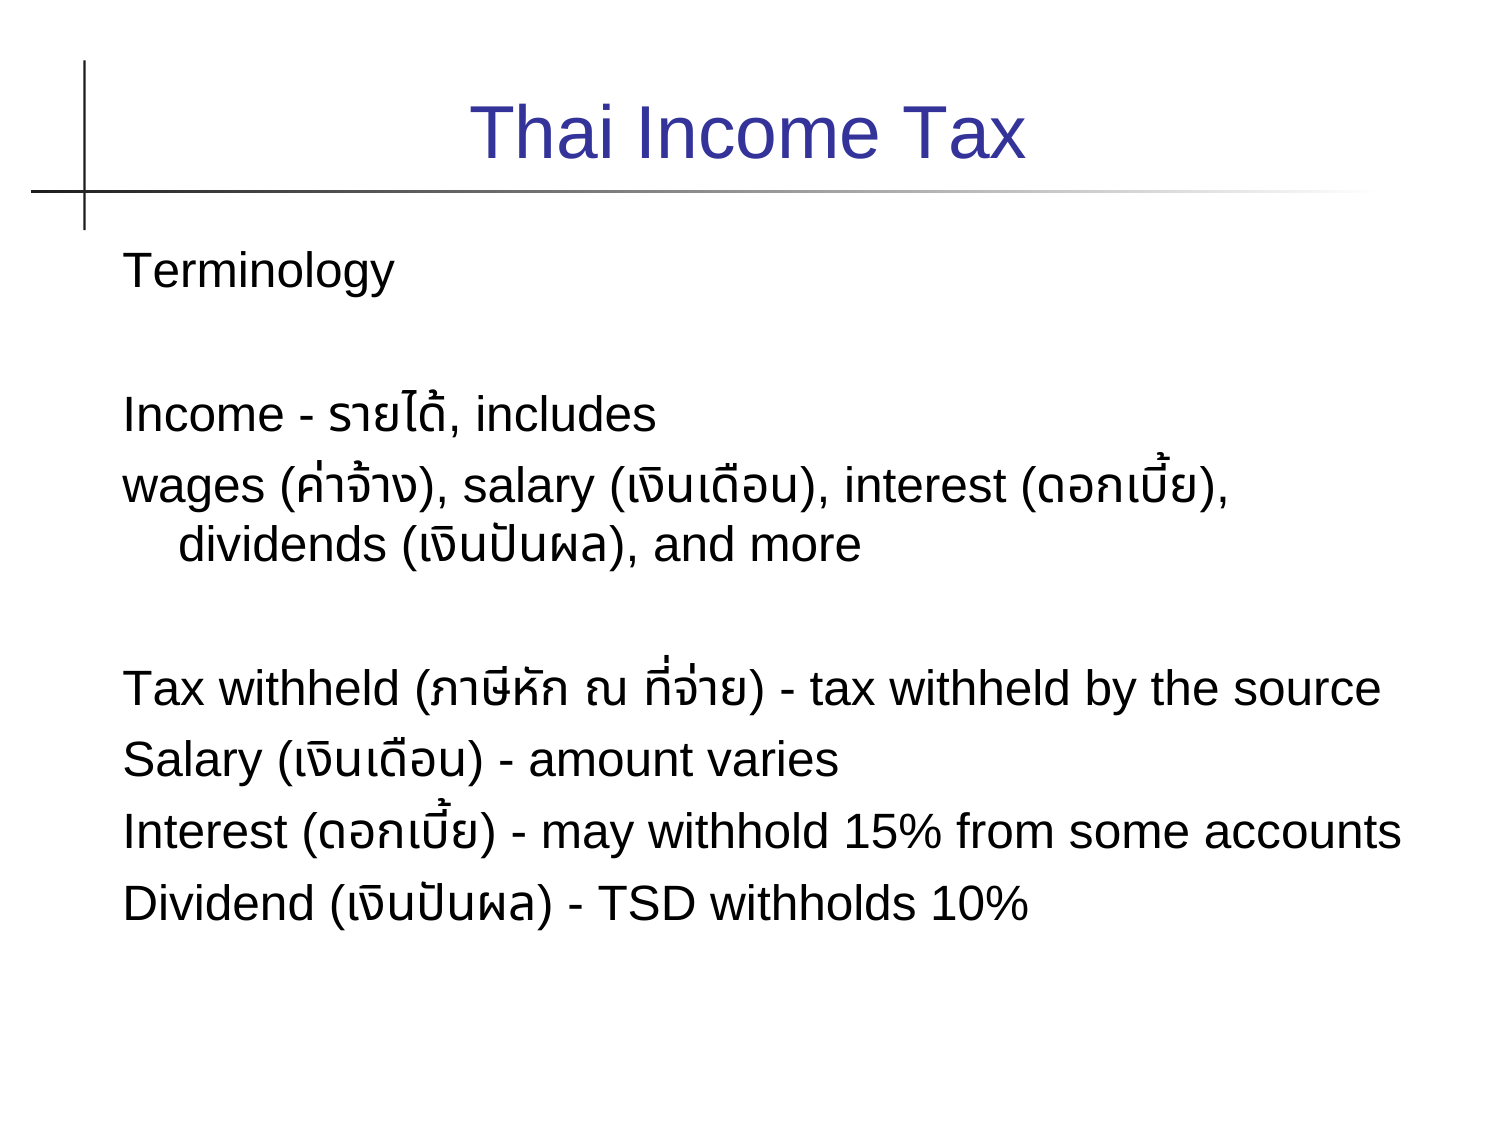

# Thai Income Tax
Terminology
Income - รายได้, includes
wages (ค่าจ้าง), salary (เงินเดือน), interest (ดอกเบี้ย), dividends (เงินปันผล), and more
Tax withheld (ภาษีหัก ณ ที่จ่าย) - tax withheld by the source
Salary (เงินเดือน) - amount varies
Interest (ดอกเบี้ย) - may withhold 15% from some accounts
Dividend (เงินปันผล) - TSD withholds 10%